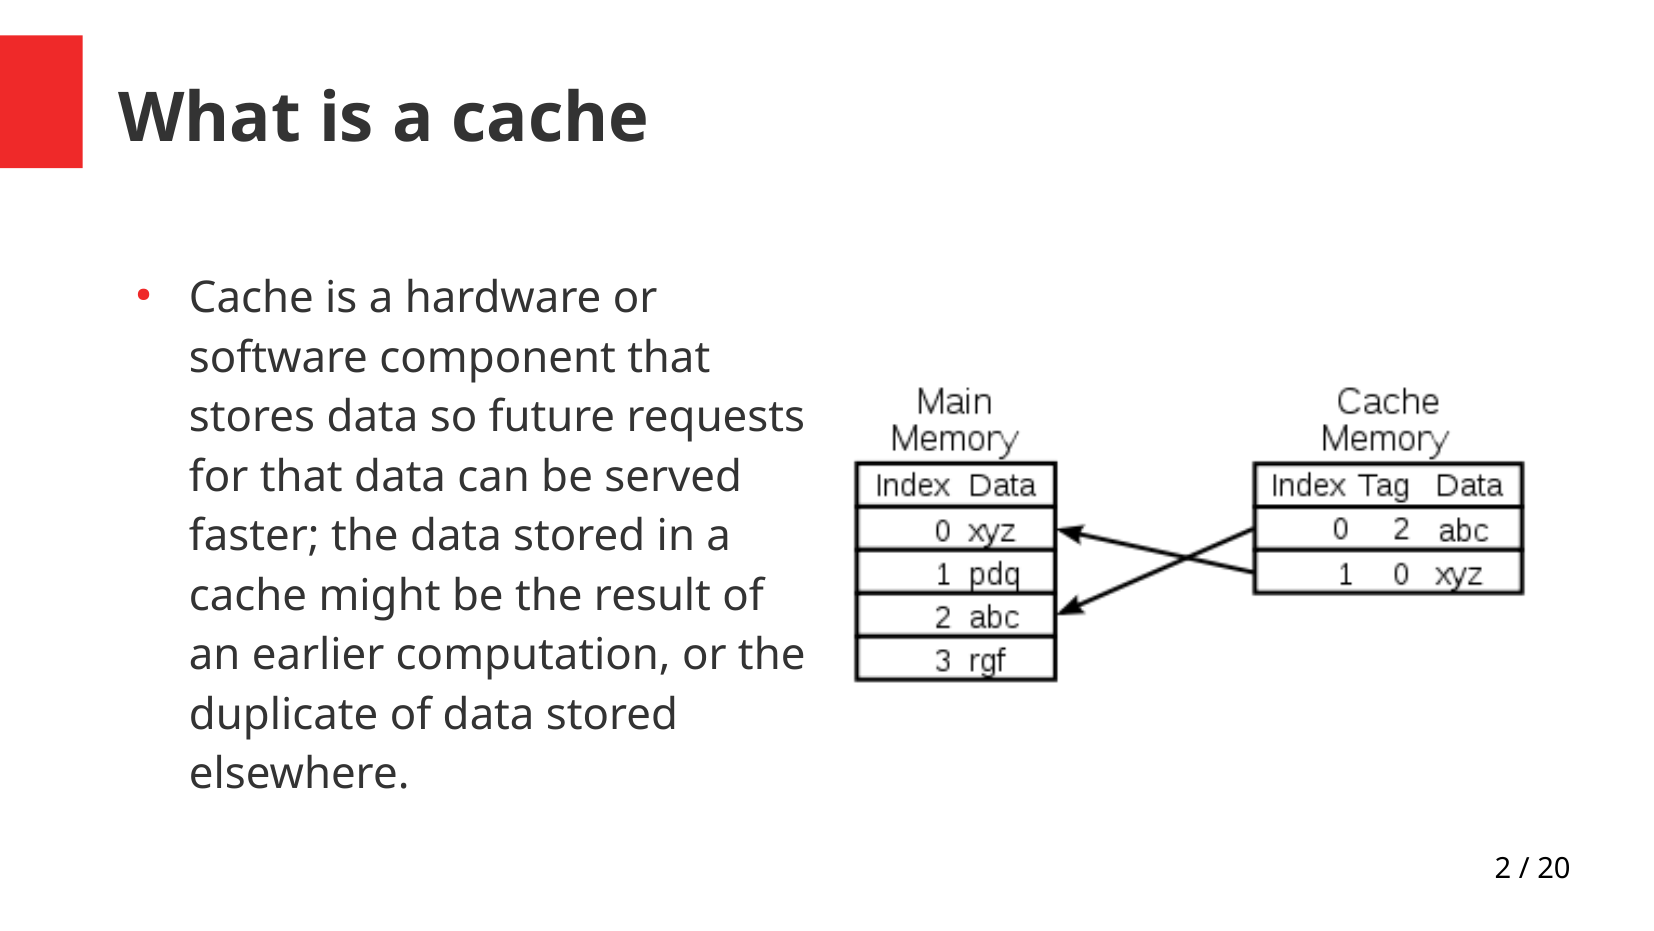

# What is a cache
Cache is a hardware or software component that stores data so future requests for that data can be served faster; the data stored in a cache might be the result of an earlier computation, or the duplicate of data stored elsewhere.
2